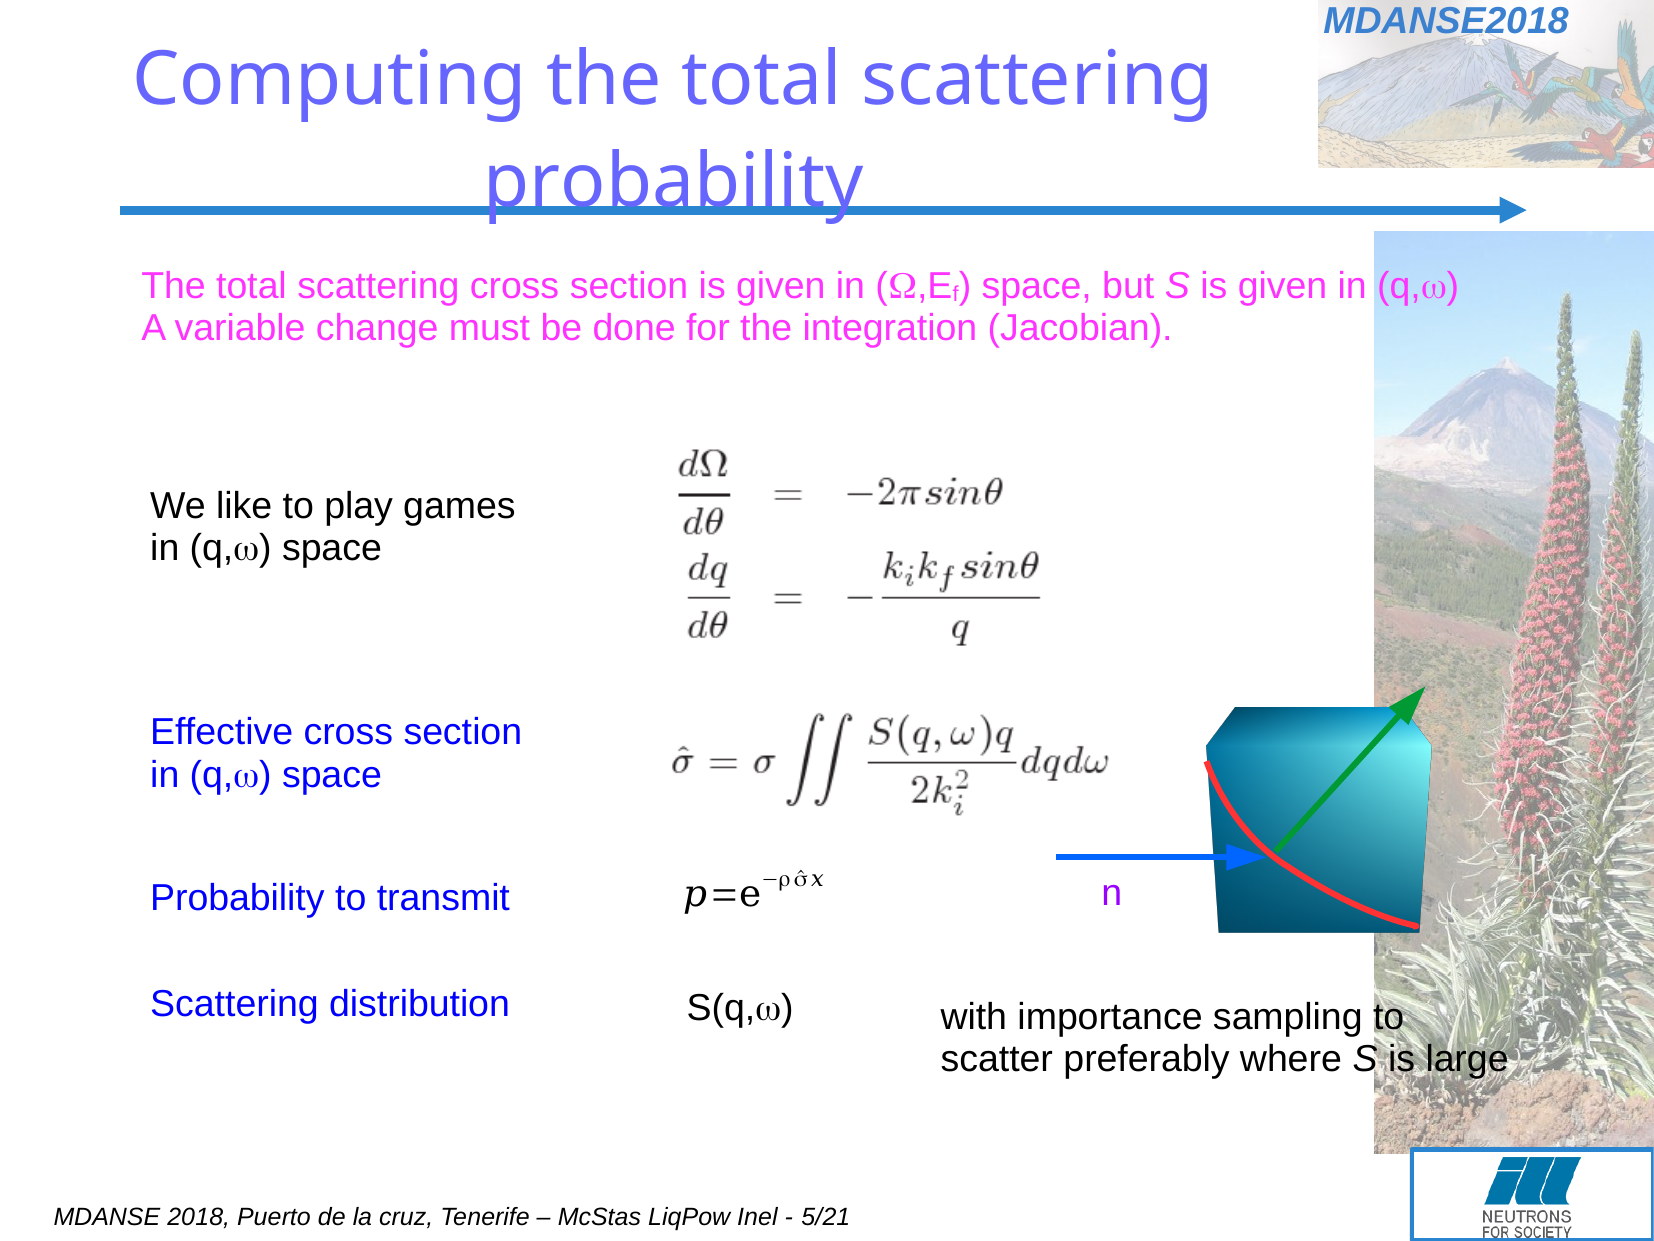

# Computing the total scattering probability
The total scattering cross section is given in (W,Ef) space, but S is given in (q,w)
A variable change must be done for the integration (Jacobian).
We like to play games
in (q,w) space
Effective cross section
in (q,w) space
n
Probability to transmit
Scattering distribution
S(q,w)
with importance sampling to
scatter preferably where S is large